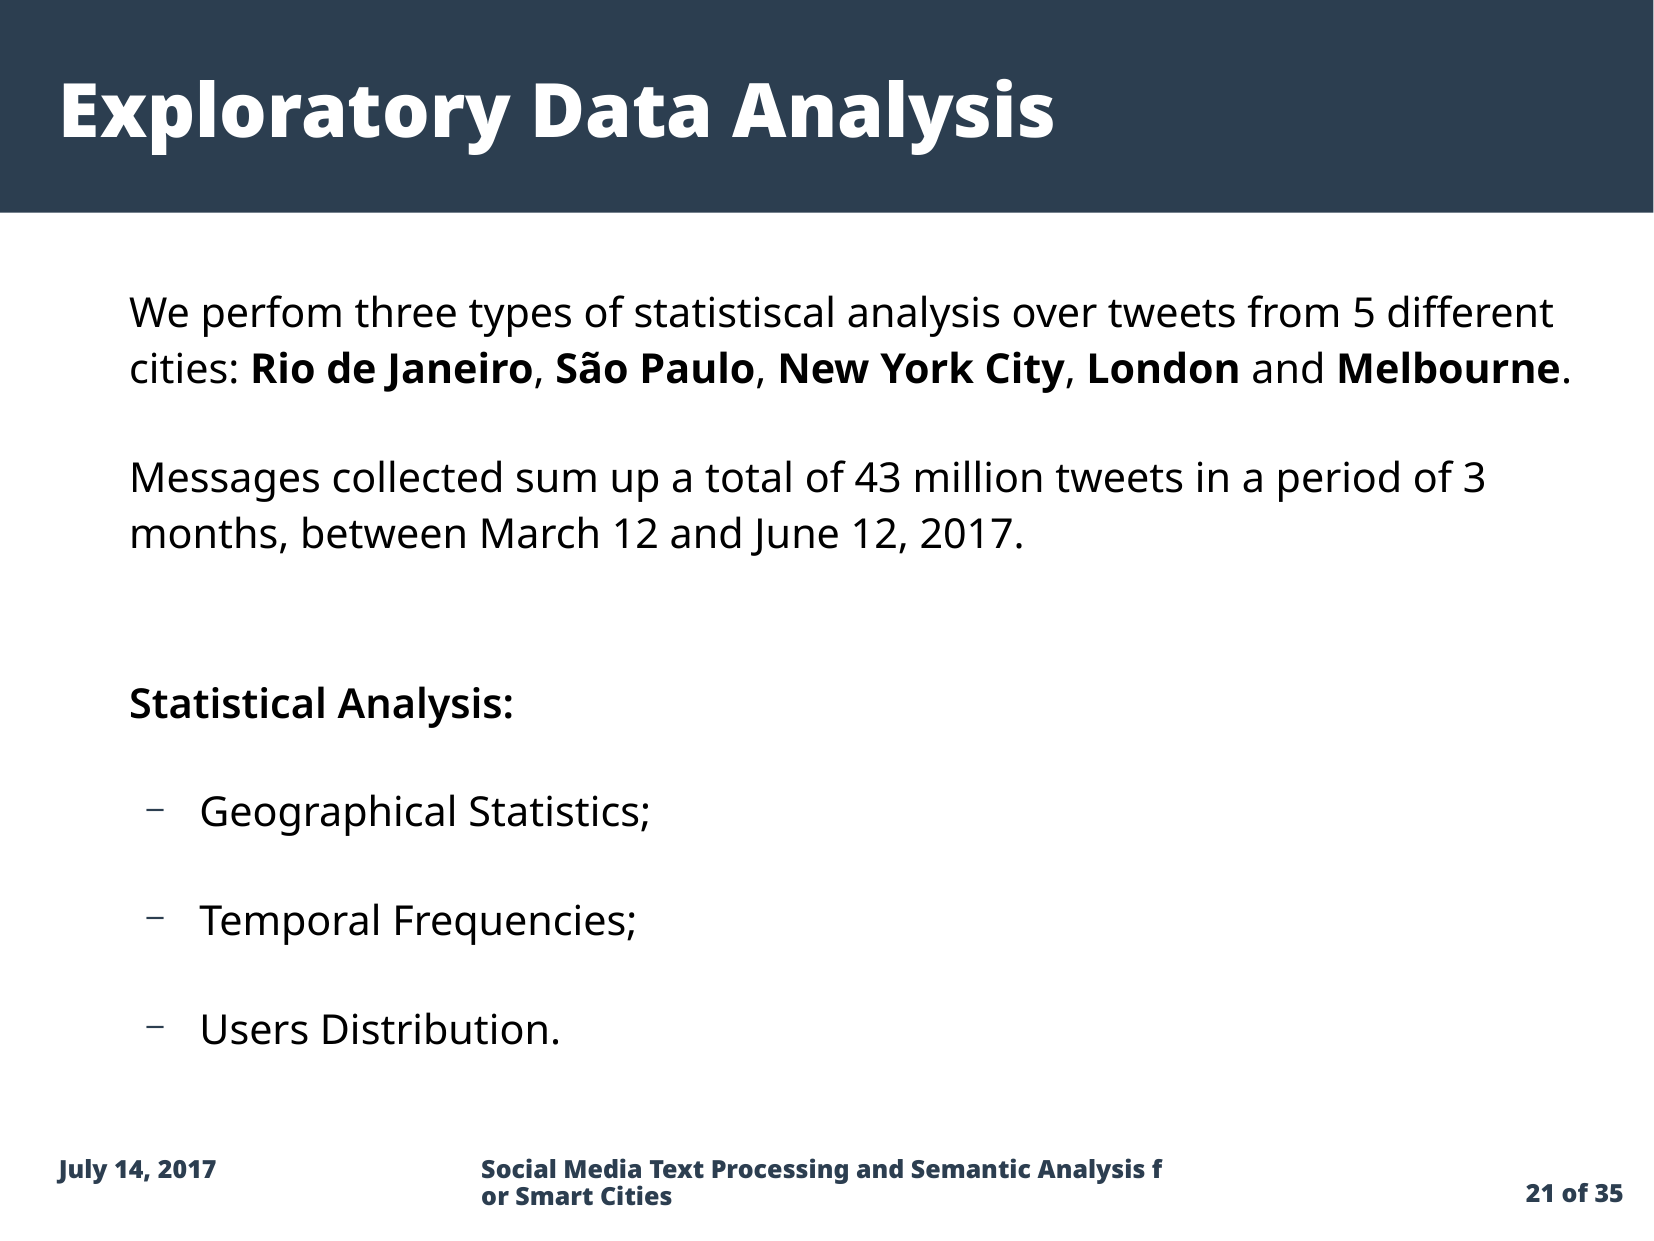

# Exploratory Data Analysis
We perfom three types of statistiscal analysis over tweets from 5 different cities: Rio de Janeiro, São Paulo, New York City, London and Melbourne.
Messages collected sum up a total of 43 million tweets in a period of 3 months, between March 12 and June 12, 2017.
Statistical Analysis:
Geographical Statistics;
Temporal Frequencies;
Users Distribution.
July 14, 2017
Social Media Text Processing and Semantic Analysis for Smart Cities
21